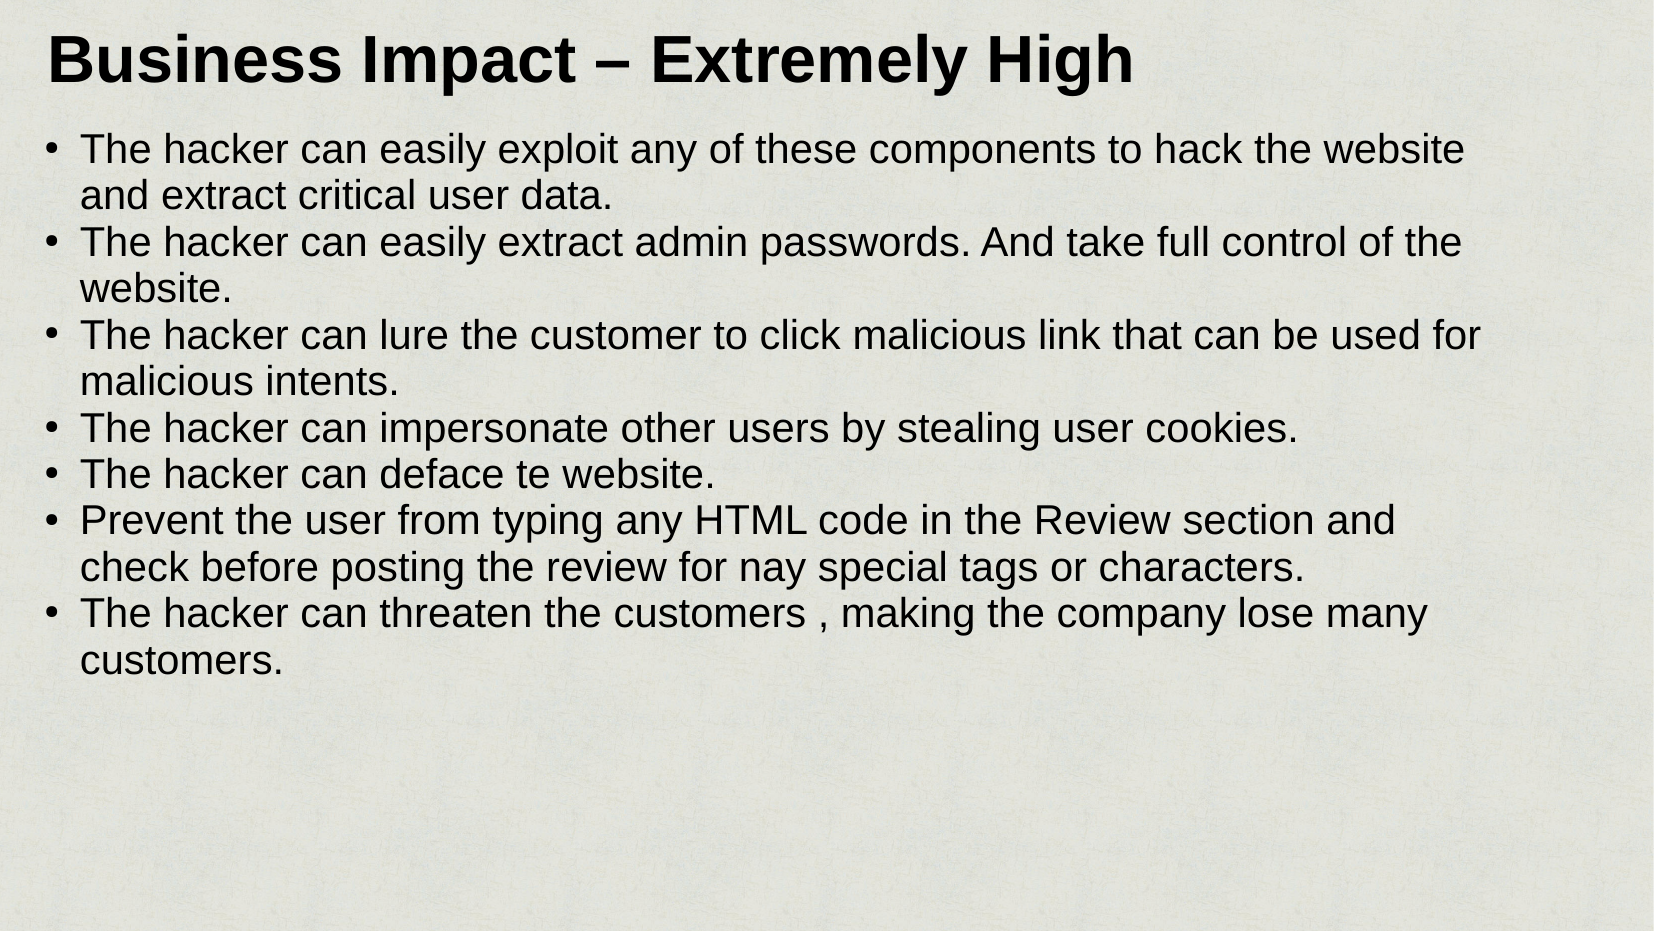

# Business Impact – Extremely High
The hacker can easily exploit any of these components to hack the website and extract critical user data.
The hacker can easily extract admin passwords. And take full control of the website.
The hacker can lure the customer to click malicious link that can be used for malicious intents.
The hacker can impersonate other users by stealing user cookies.
The hacker can deface te website.
Prevent the user from typing any HTML code in the Review section and check before posting the review for nay special tags or characters.
The hacker can threaten the customers , making the company lose many customers.